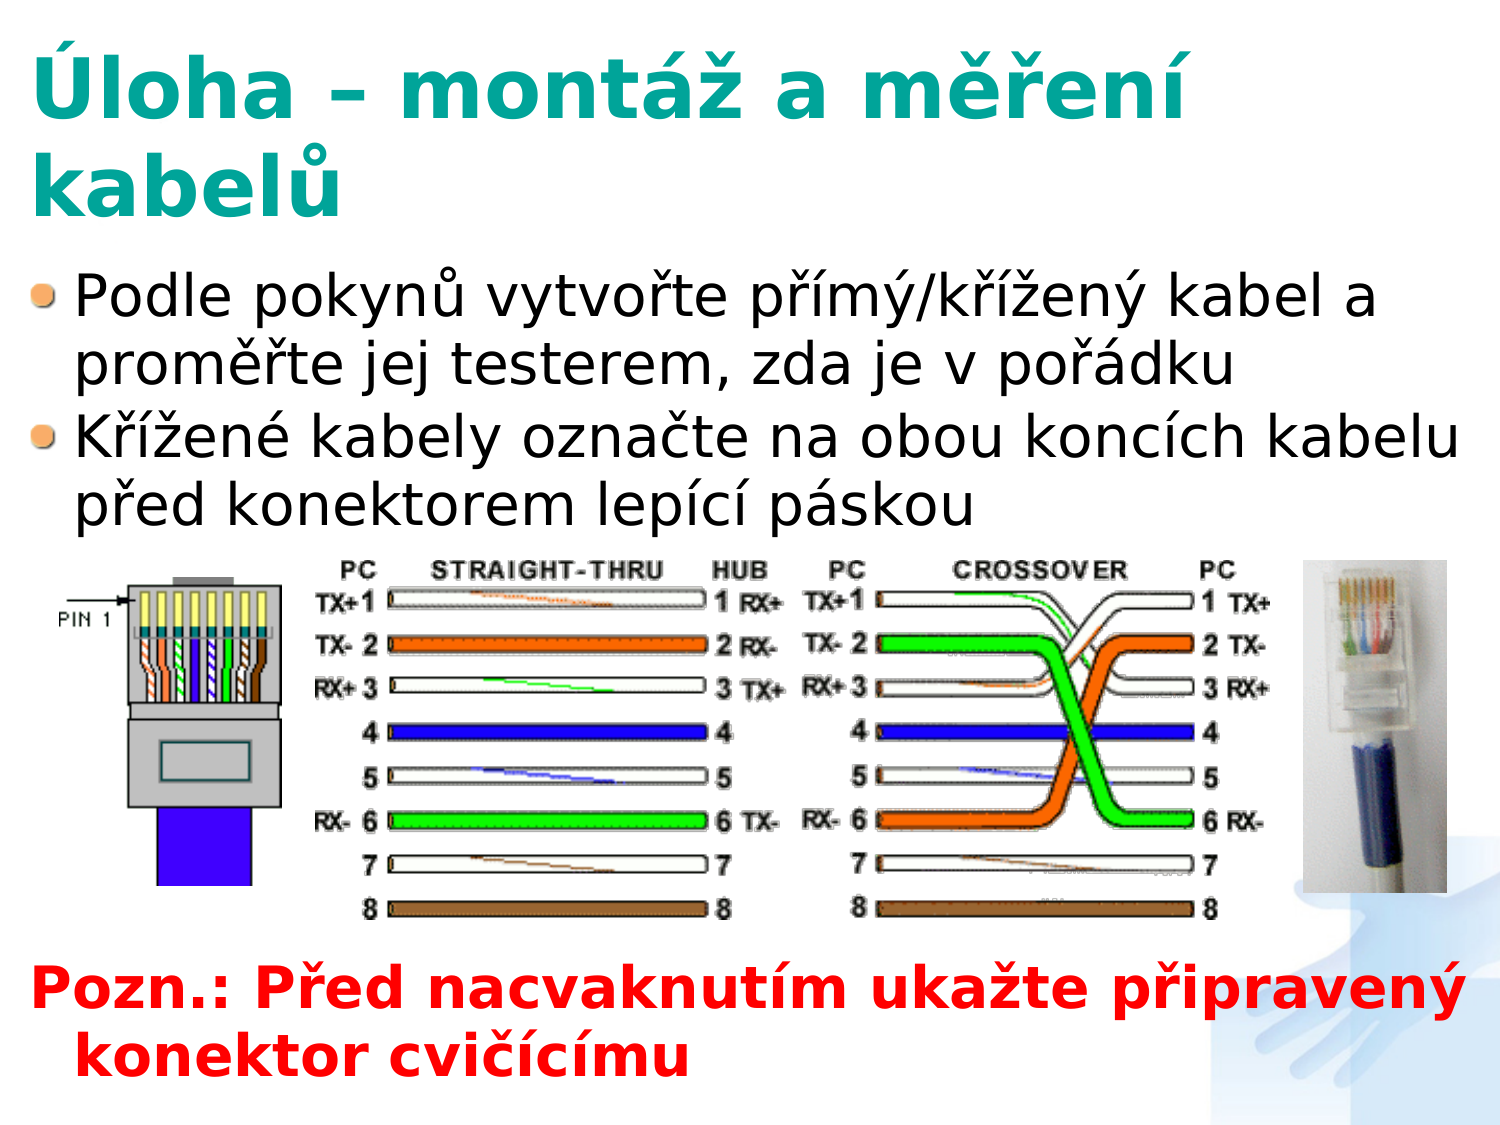

# Úloha – montáž a měření kabelů
Podle pokynů vytvořte přímý/křížený kabel a proměřte jej testerem, zda je v pořádku
Křížené kabely označte na obou koncích kabelu před konektorem lepící páskou
Pozn.: Před nacvaknutím ukažte připravený konektor cvičícímu